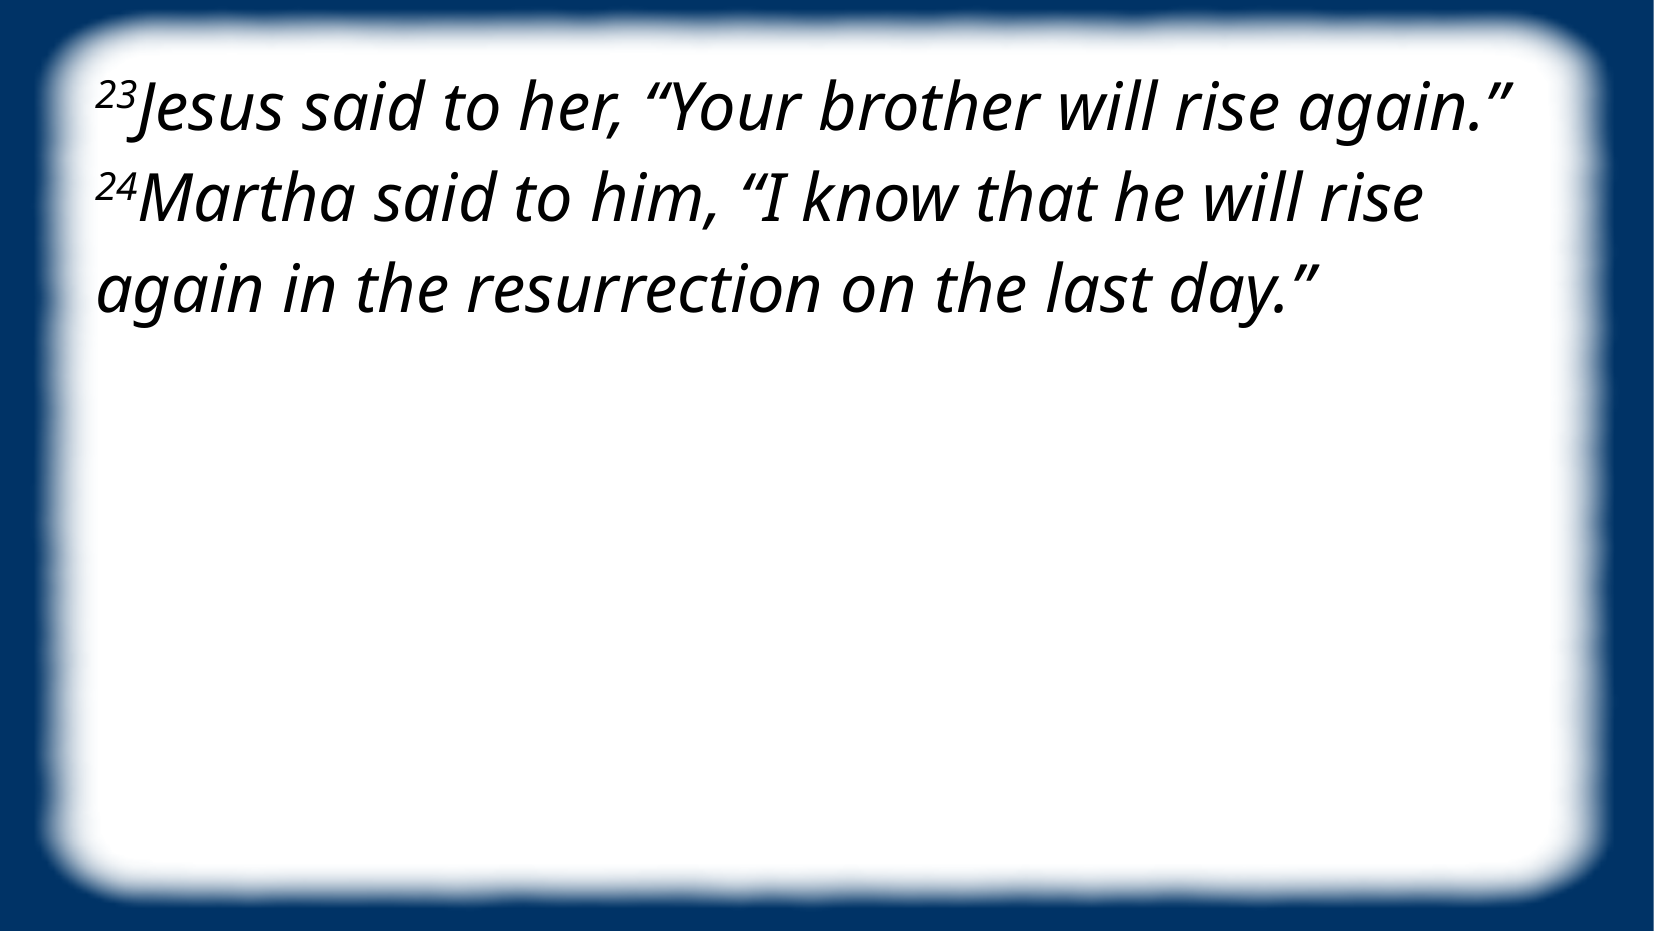

23Jesus said to her, “Your brother will rise again.” 24Martha said to him, “I know that he will rise again in the resurrection on the last day.”